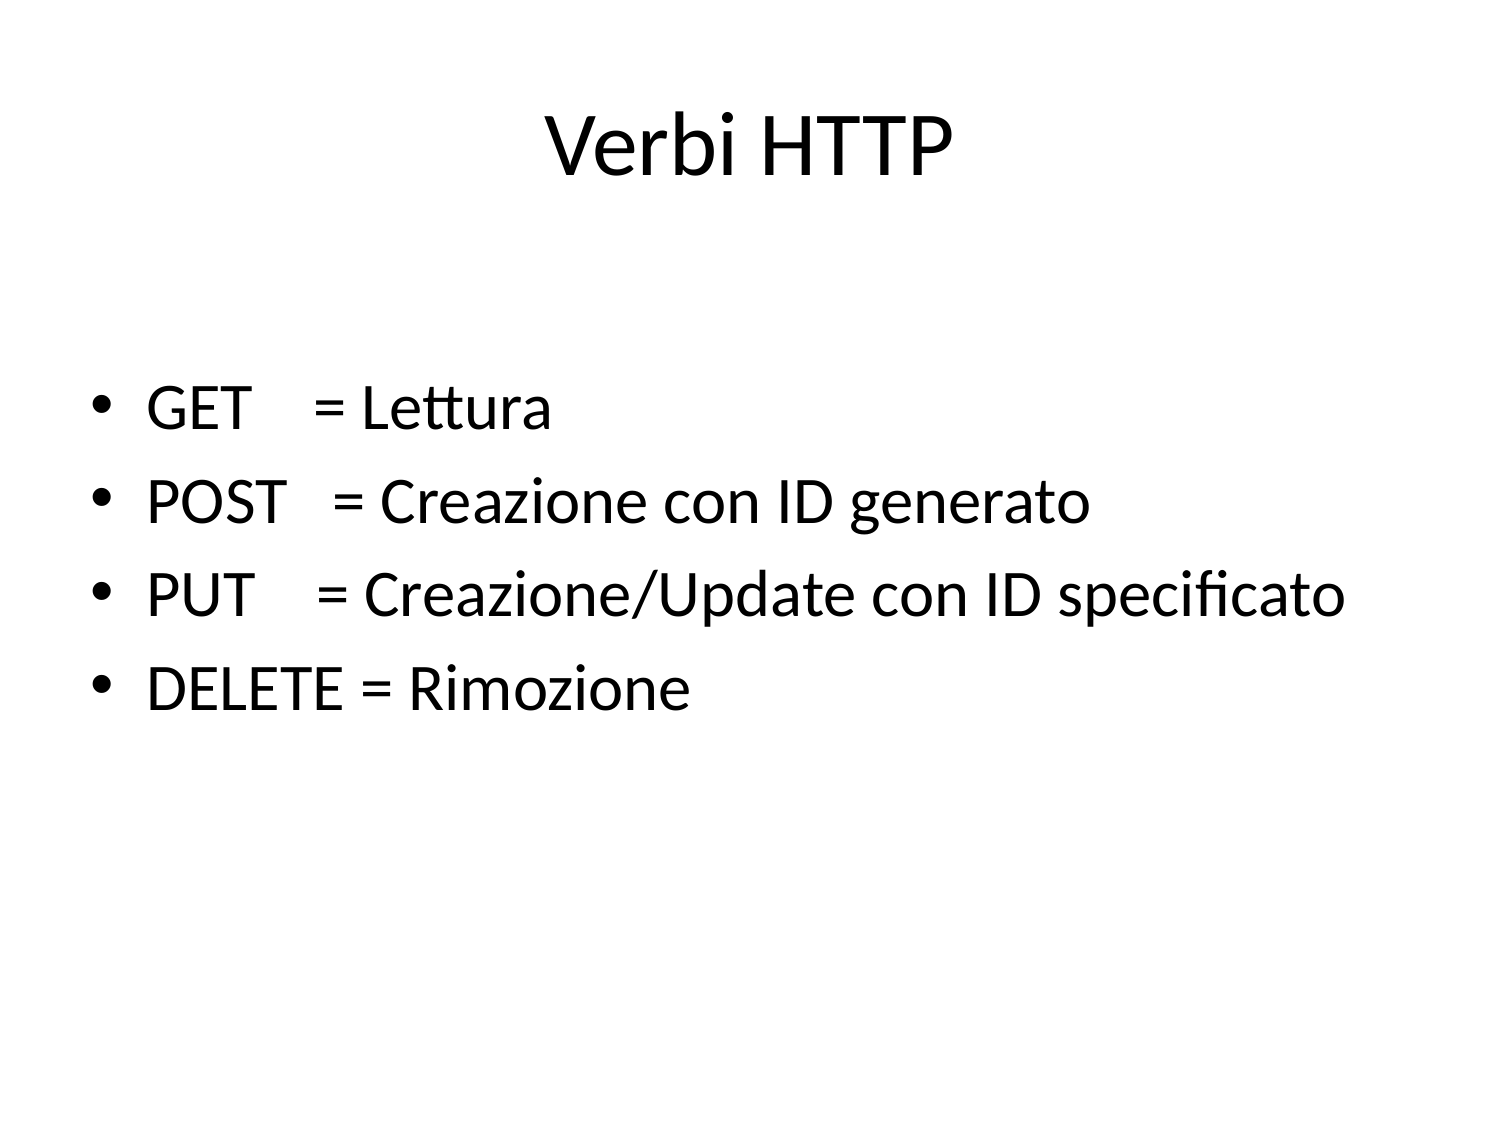

# Verbi HTTP
GET = Lettura
POST = Creazione con ID generato
PUT = Creazione/Update con ID specificato
DELETE = Rimozione